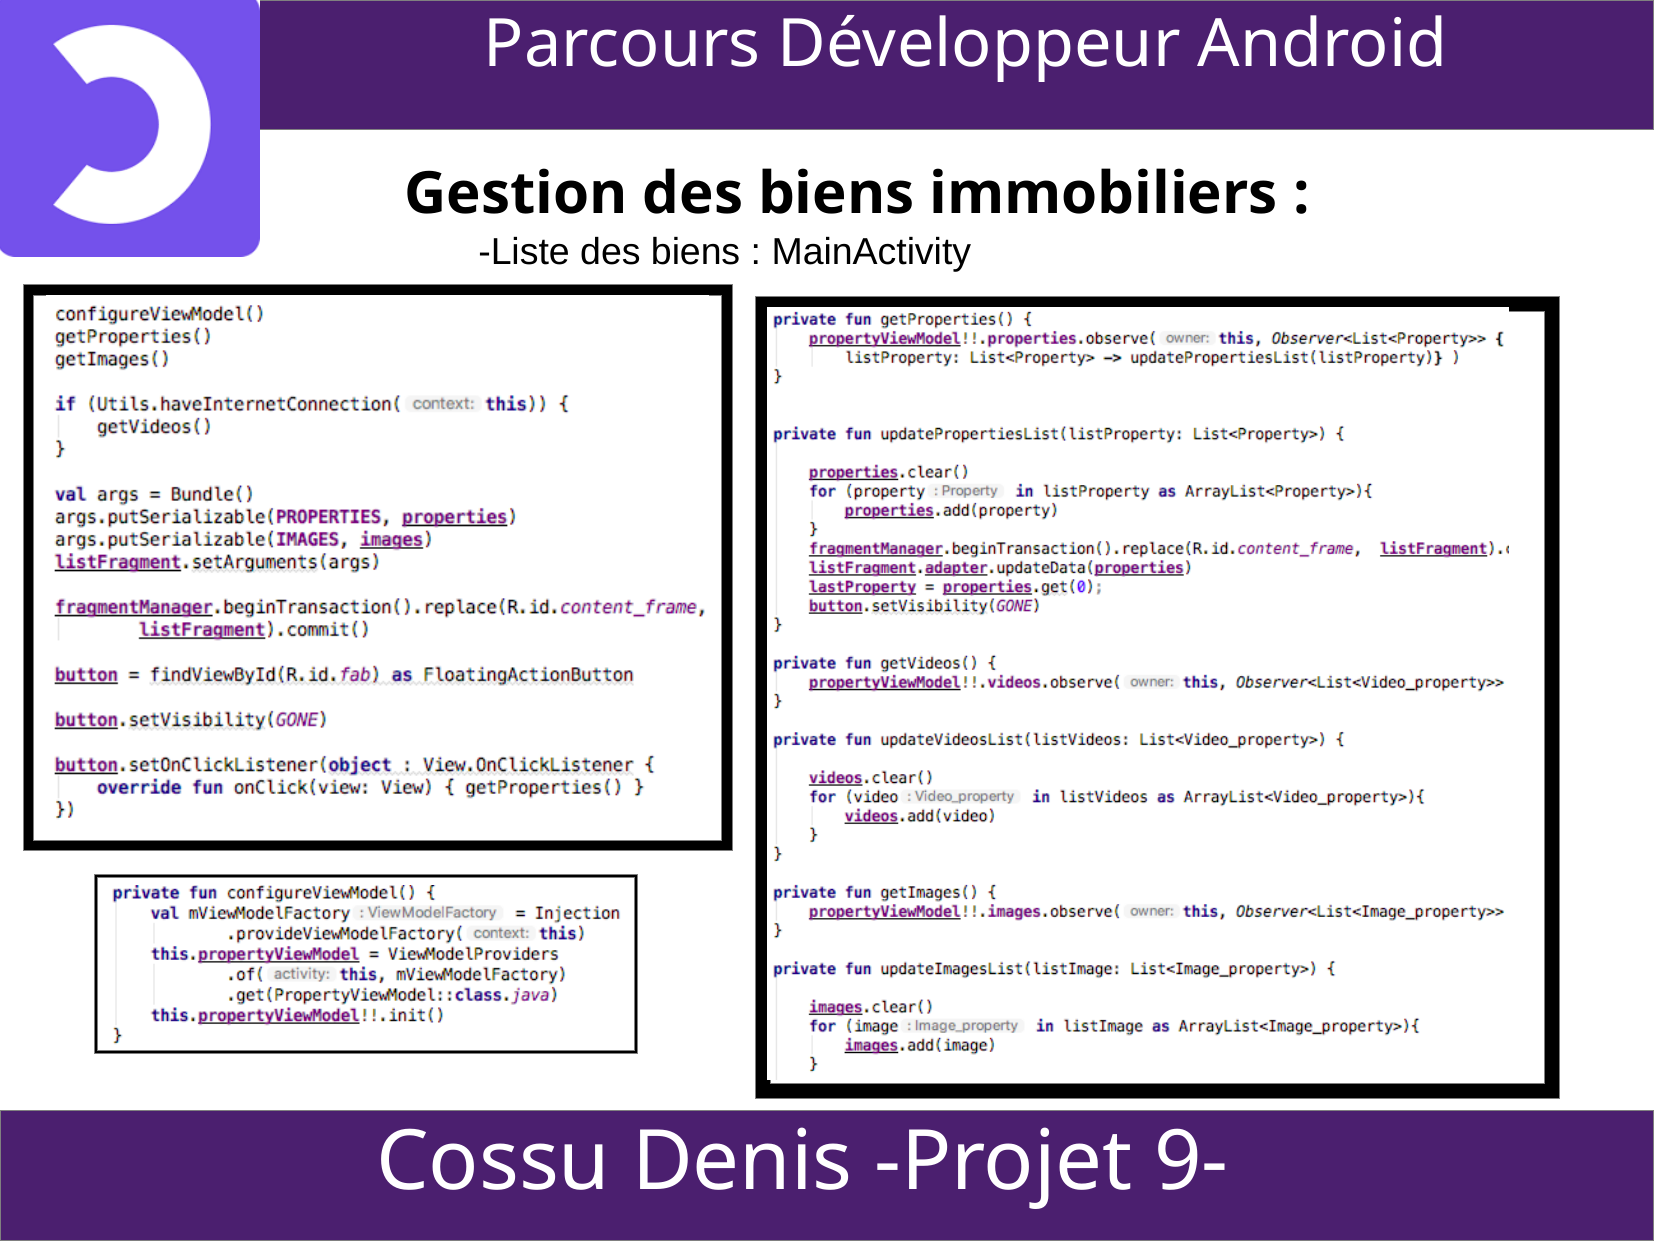

Gestion des biens immobiliers :
	-Liste des biens : MainActivity